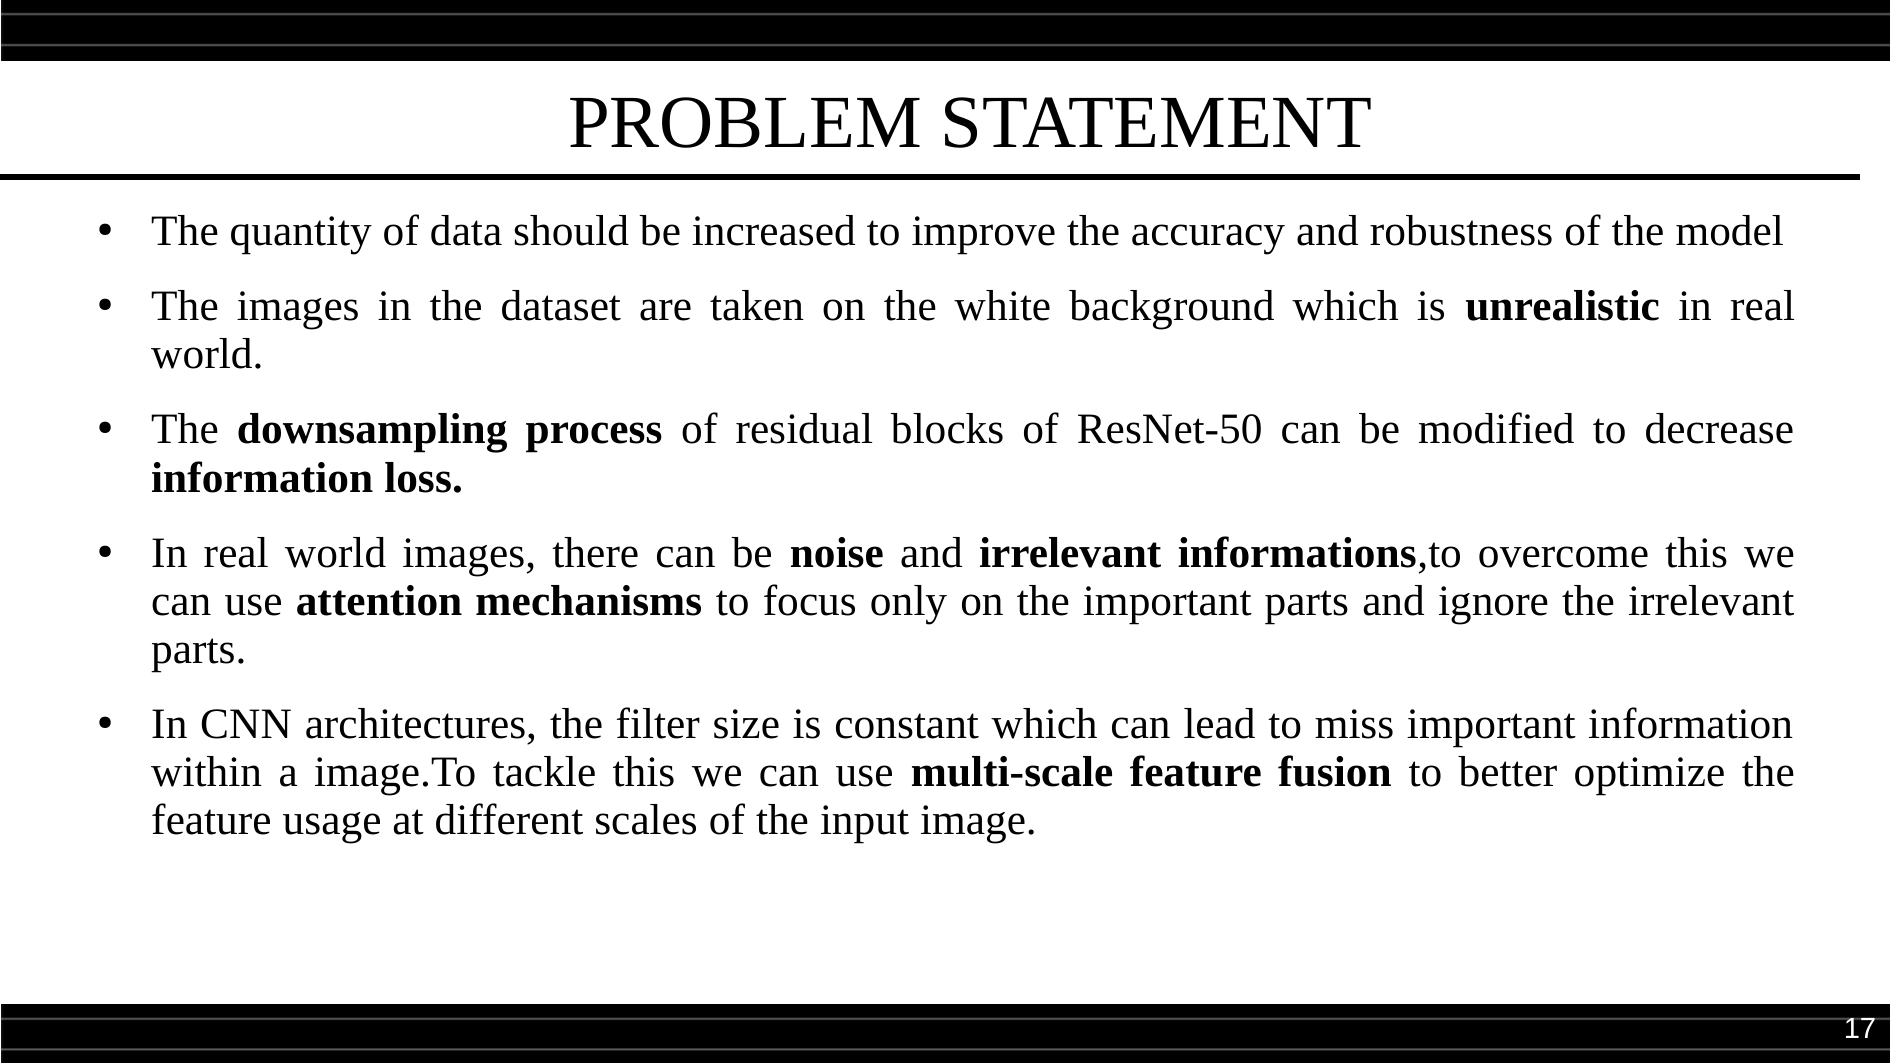

# PROBLEM STATEMENT
The quantity of data should be increased to improve the accuracy and robustness of the model
The images in the dataset are taken on the white background which is unrealistic in real world.
The downsampling process of residual blocks of ResNet-50 can be modified to decrease information loss.
In real world images, there can be noise and irrelevant informations,to overcome this we can use attention mechanisms to focus only on the important parts and ignore the irrelevant parts.
In CNN architectures, the filter size is constant which can lead to miss important information within a image.To tackle this we can use multi-scale feature fusion to better optimize the feature usage at different scales of the input image.